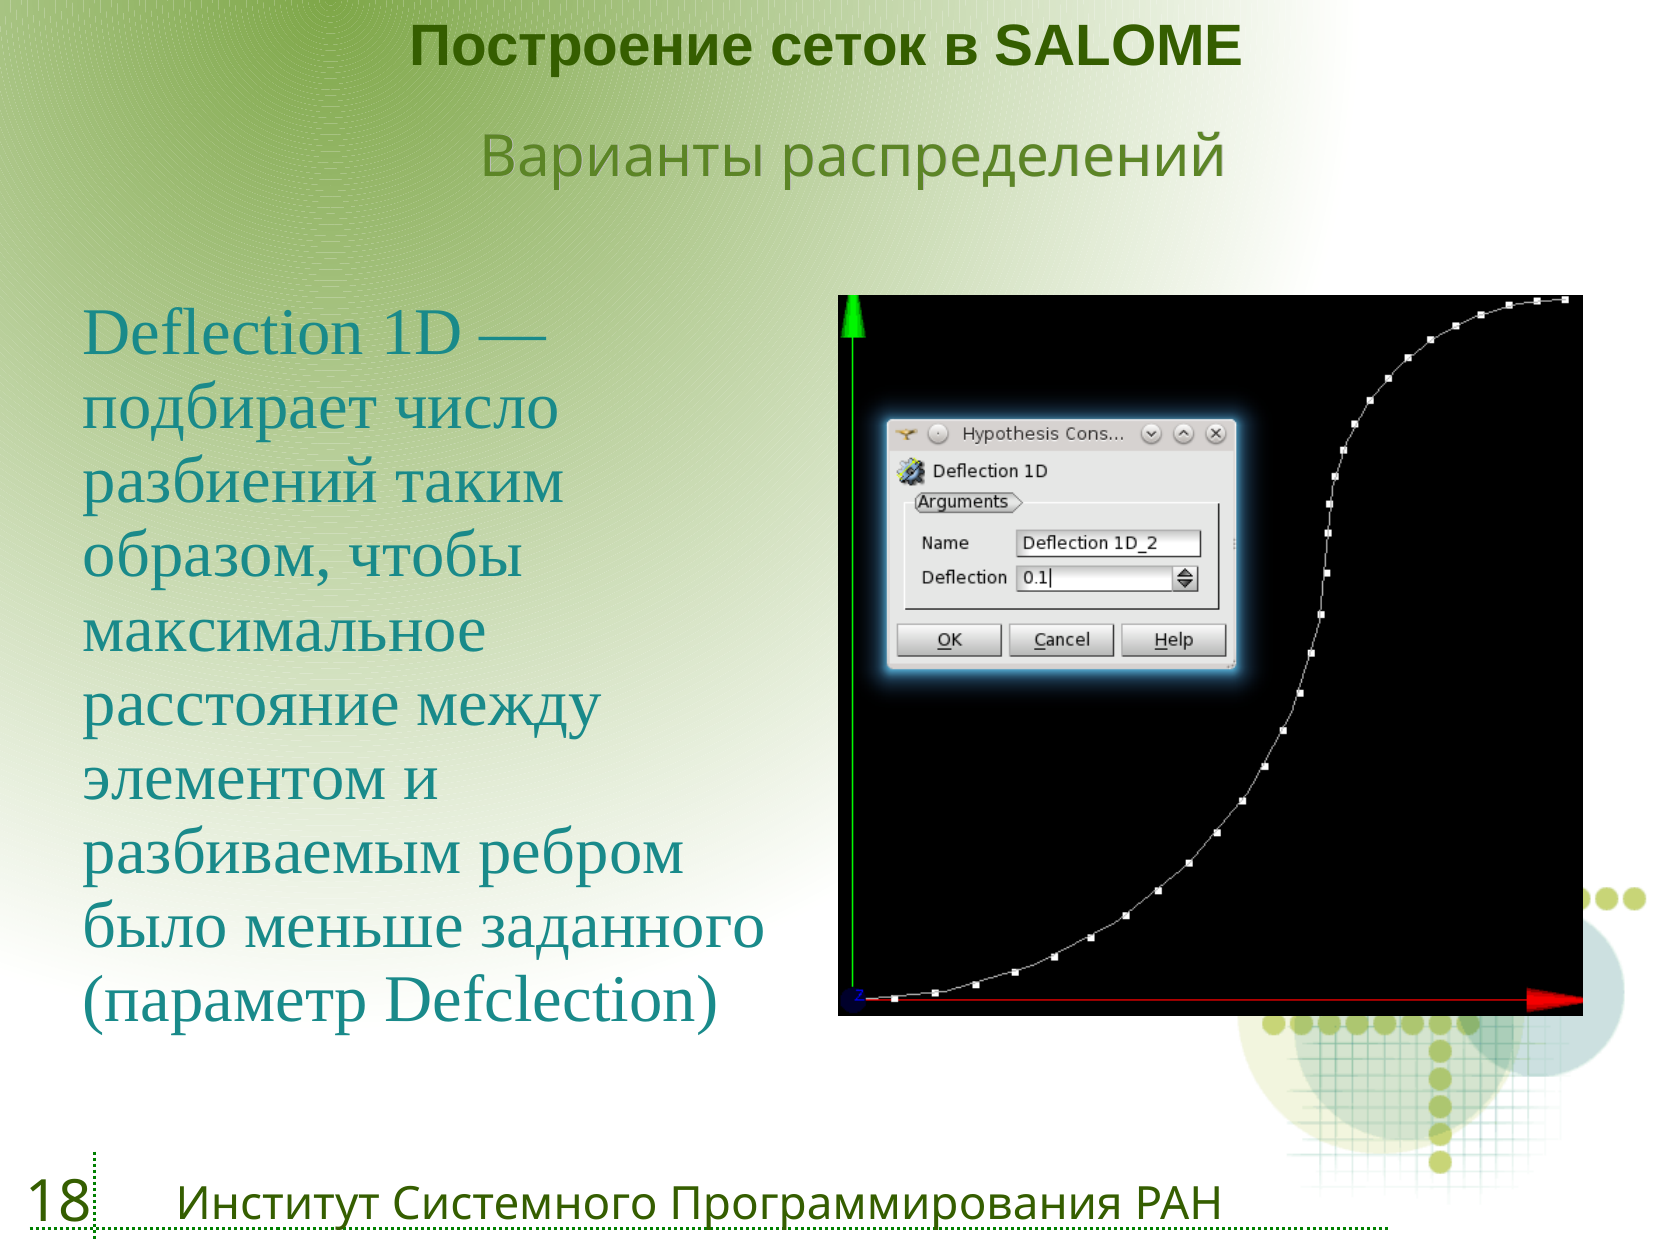

# Варианты распределений
Deflection 1D — подбирает число разбиений таким образом, чтобы максимальное расстояние между элементом и разбиваемым ребром было меньше заданного (параметр Defclection)